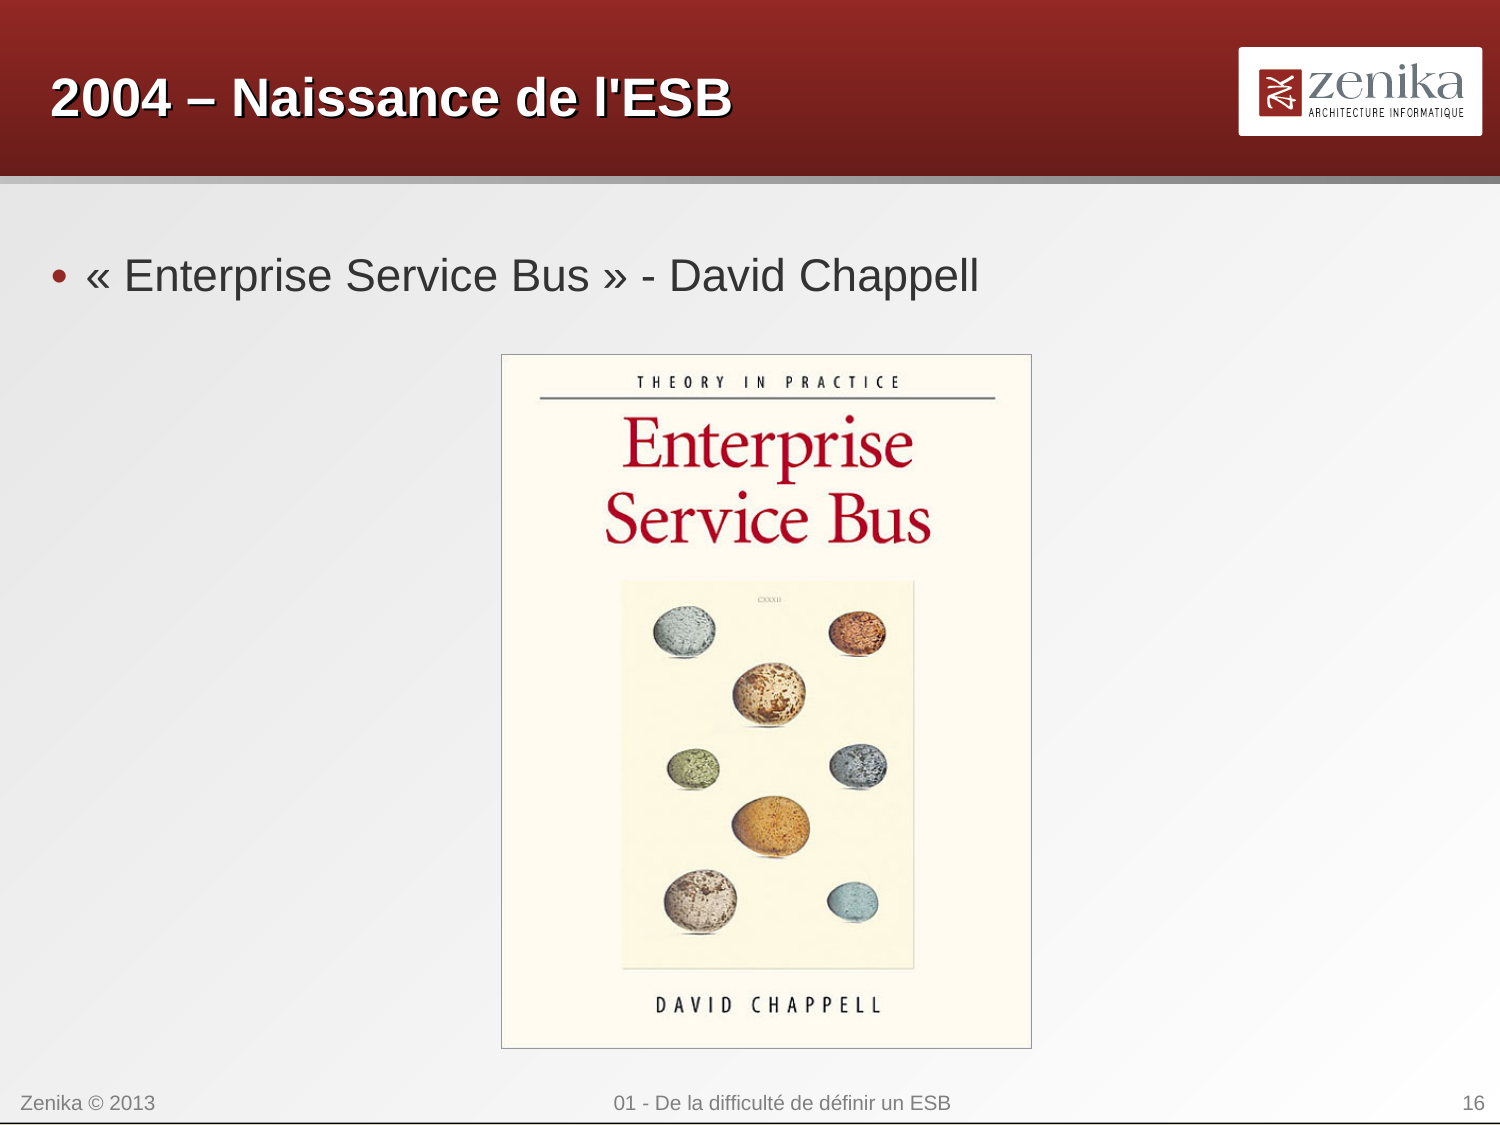

# 2004 – Naissance de l'ESB
« Enterprise Service Bus » - David Chappell